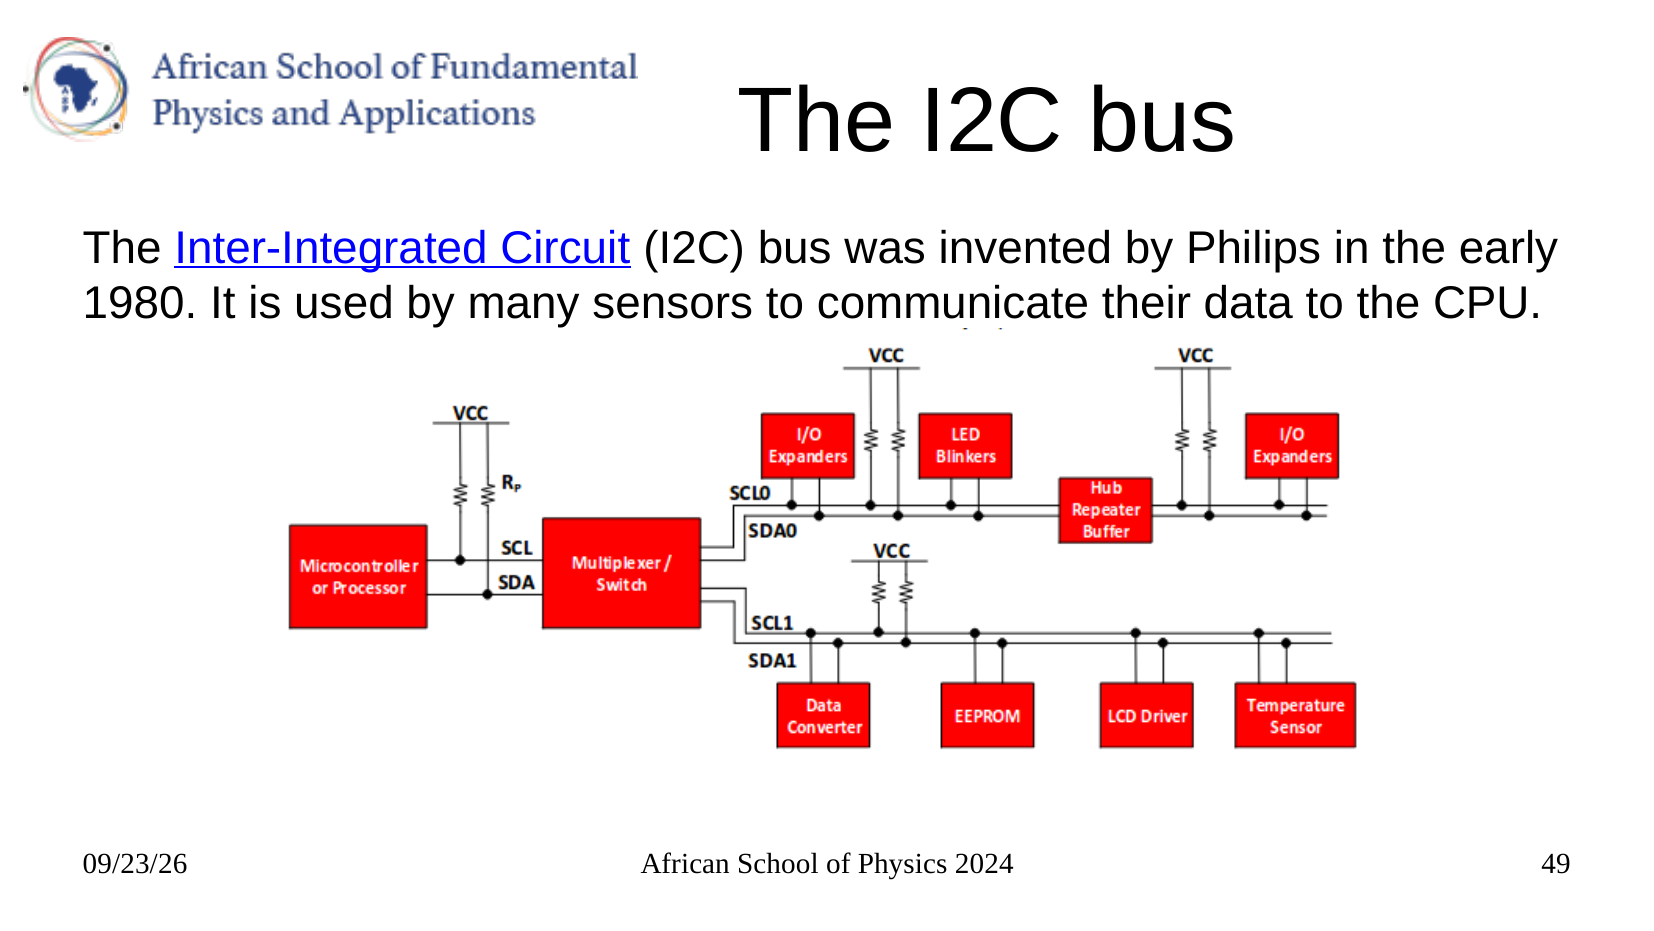

# The I2C bus
The Inter-Integrated Circuit (I2C) bus was invented by Philips in the early 1980. It is used by many sensors to communicate their data to the CPU.
African School of Physics 2024
49